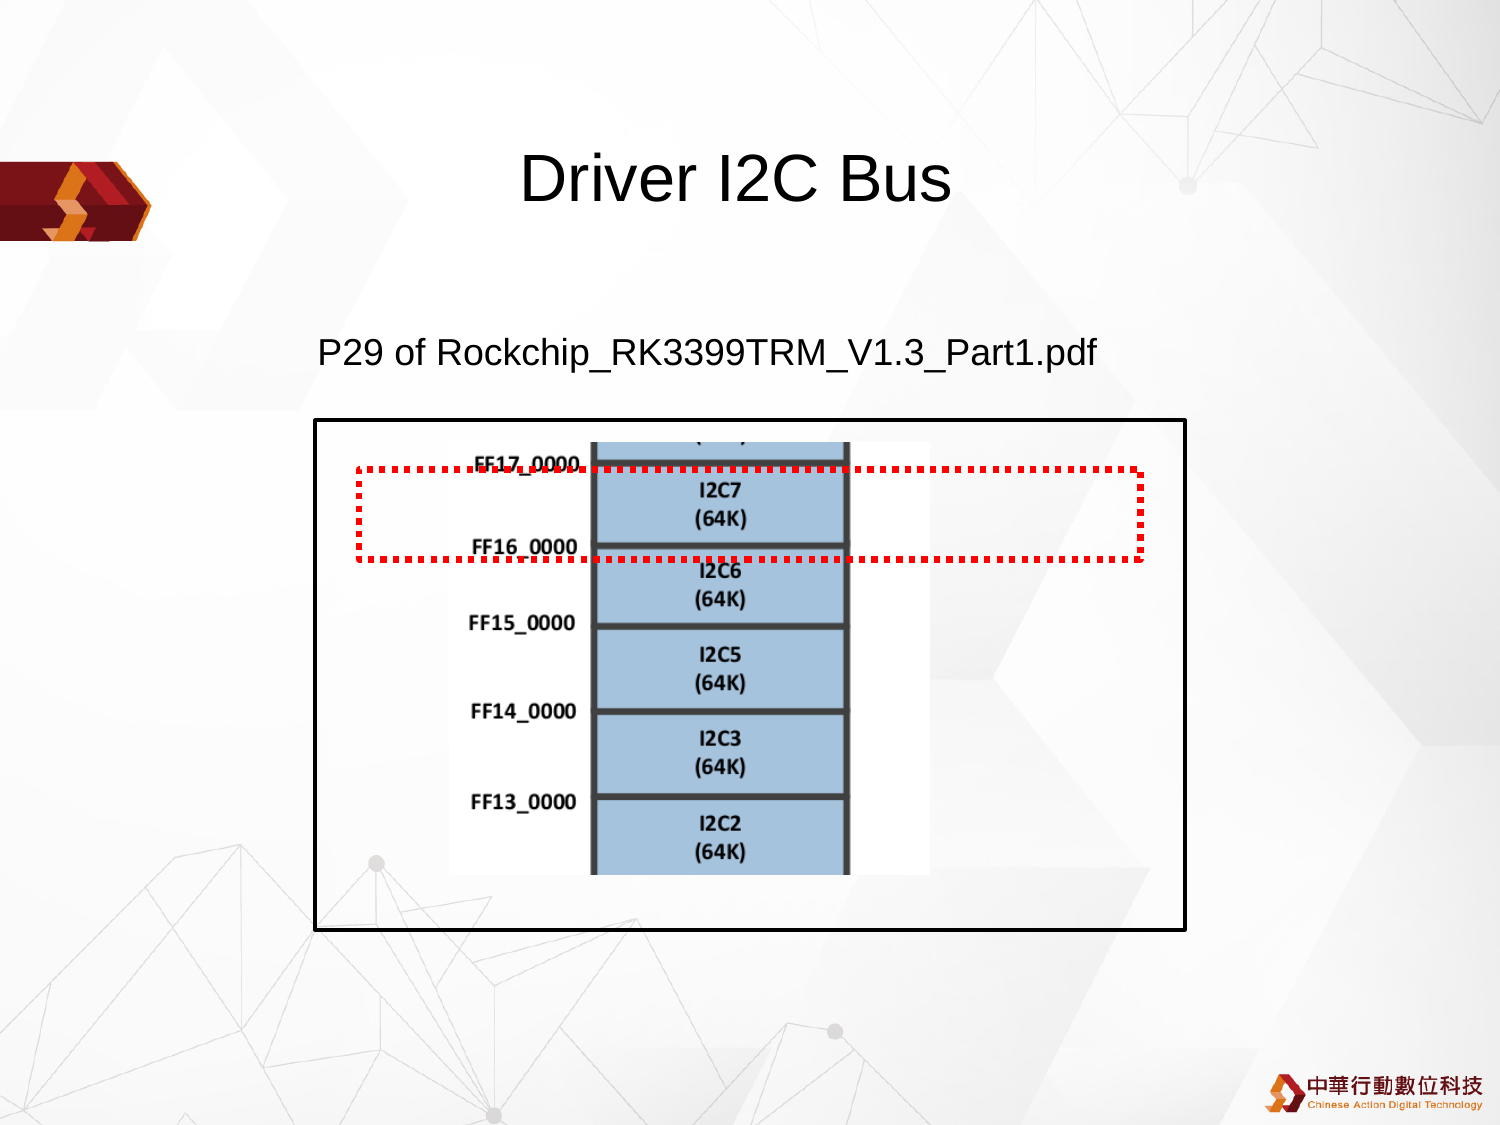

# Driver I2C Bus
P29 of Rockchip_RK3399TRM_V1.3_Part1.pdf